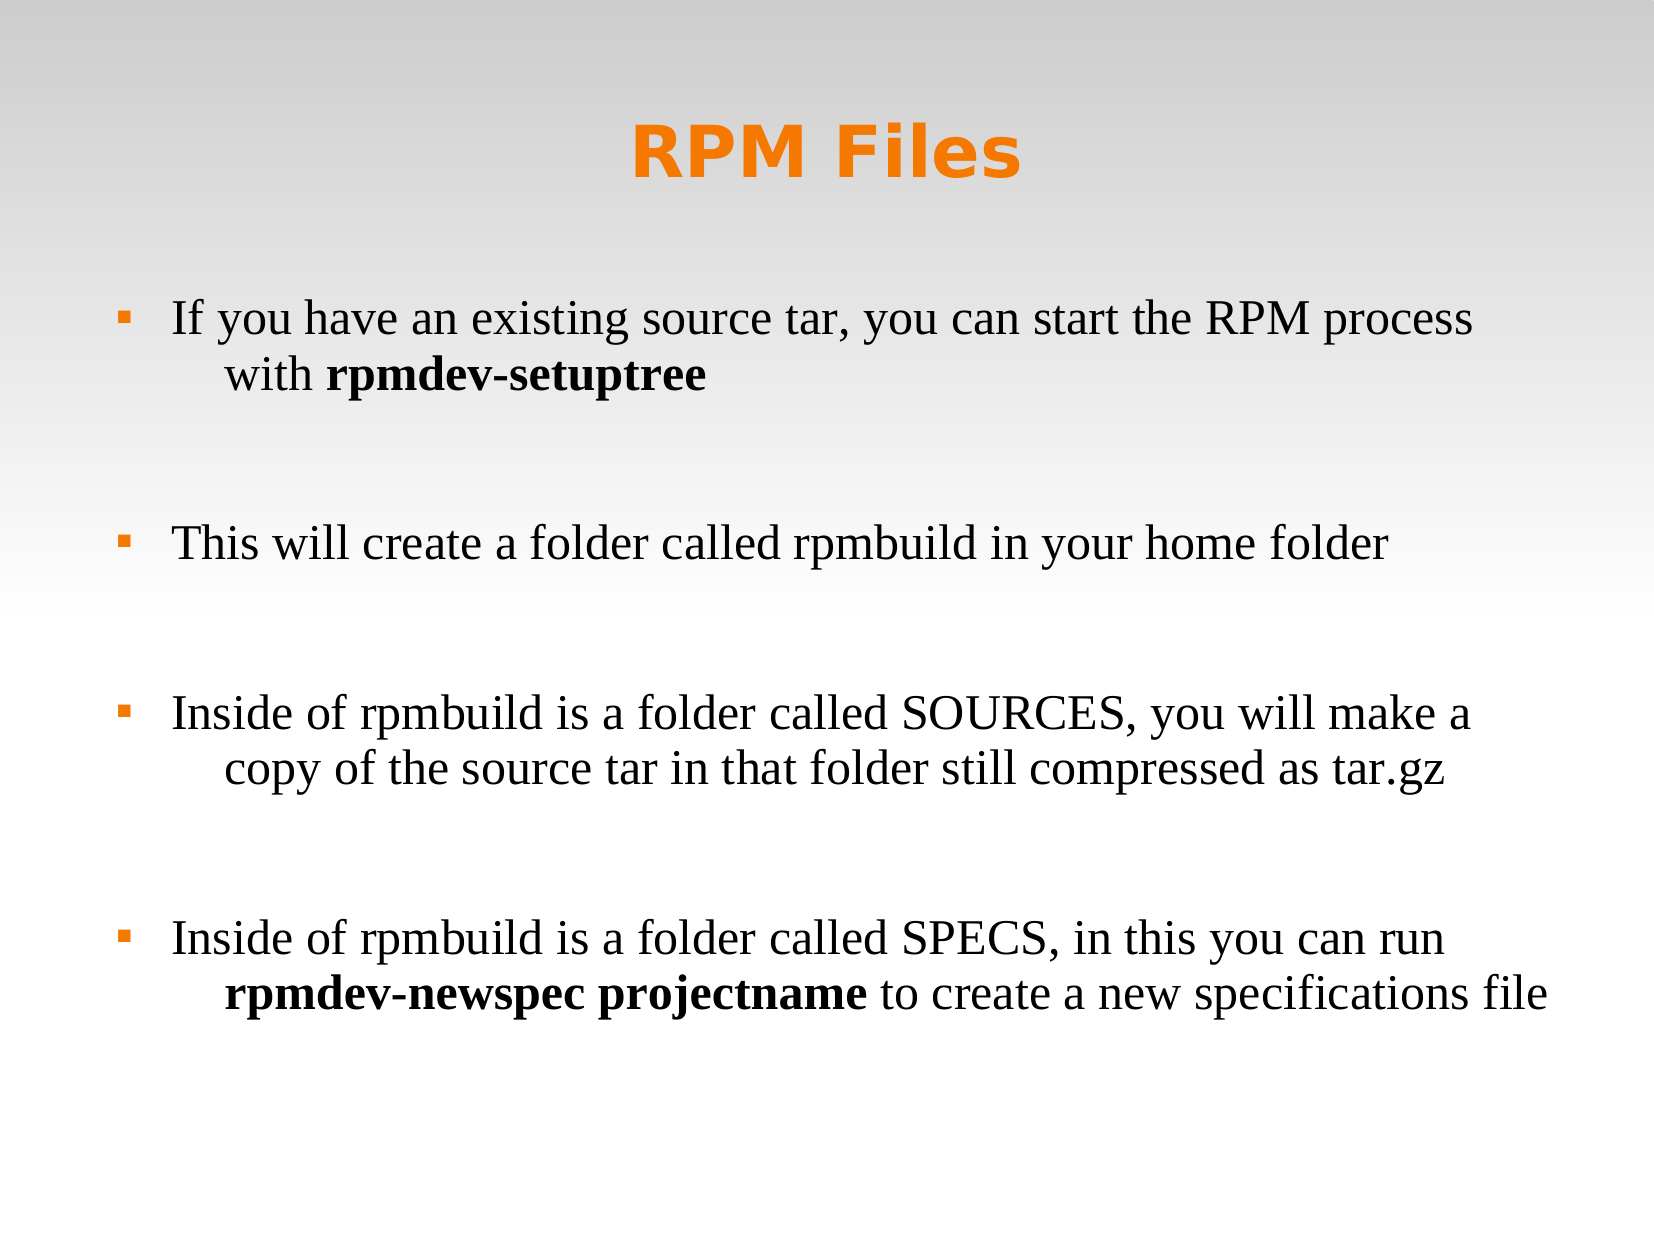

# RPM Files
If you have an existing source tar, you can start the RPM process with rpmdev-setuptree
This will create a folder called rpmbuild in your home folder
Inside of rpmbuild is a folder called SOURCES, you will make a copy of the source tar in that folder still compressed as tar.gz
Inside of rpmbuild is a folder called SPECS, in this you can run rpmdev-newspec projectname to create a new specifications file